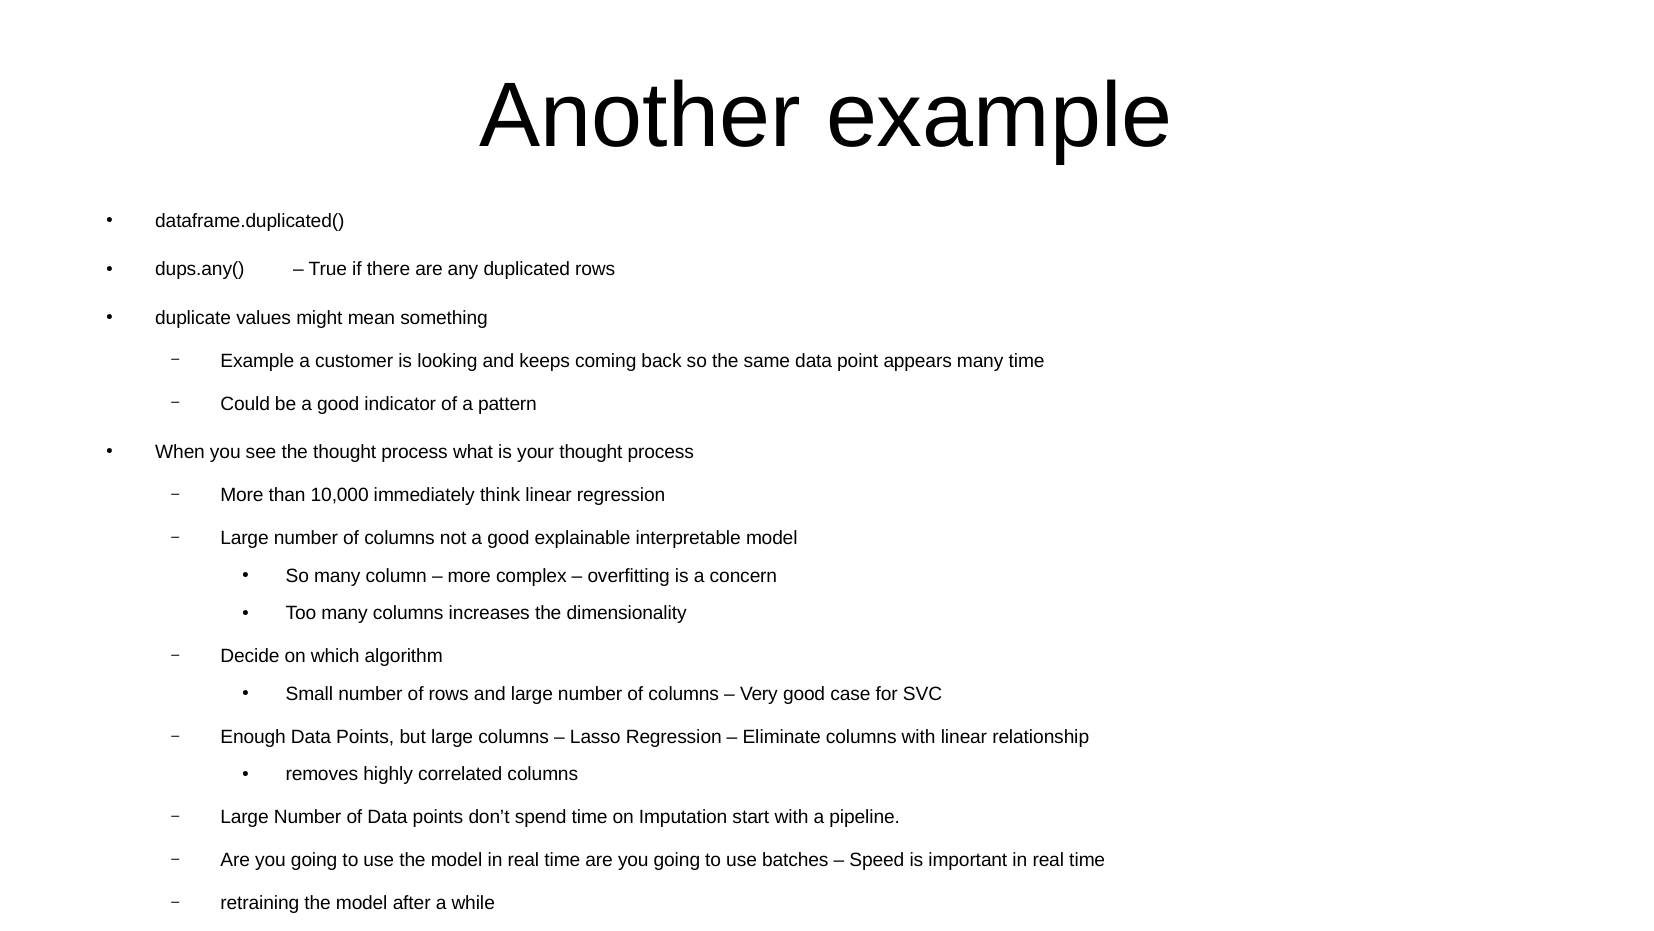

# Another example
dataframe.duplicated()
dups.any() 	– True if there are any duplicated rows
duplicate values might mean something
Example a customer is looking and keeps coming back so the same data point appears many time
Could be a good indicator of a pattern
When you see the thought process what is your thought process
More than 10,000 immediately think linear regression
Large number of columns not a good explainable interpretable model
So many column – more complex – overfitting is a concern
Too many columns increases the dimensionality
Decide on which algorithm
Small number of rows and large number of columns – Very good case for SVC
Enough Data Points, but large columns – Lasso Regression – Eliminate columns with linear relationship
removes highly correlated columns
Large Number of Data points don’t spend time on Imputation start with a pipeline.
Are you going to use the model in real time are you going to use batches – Speed is important in real time
retraining the model after a while